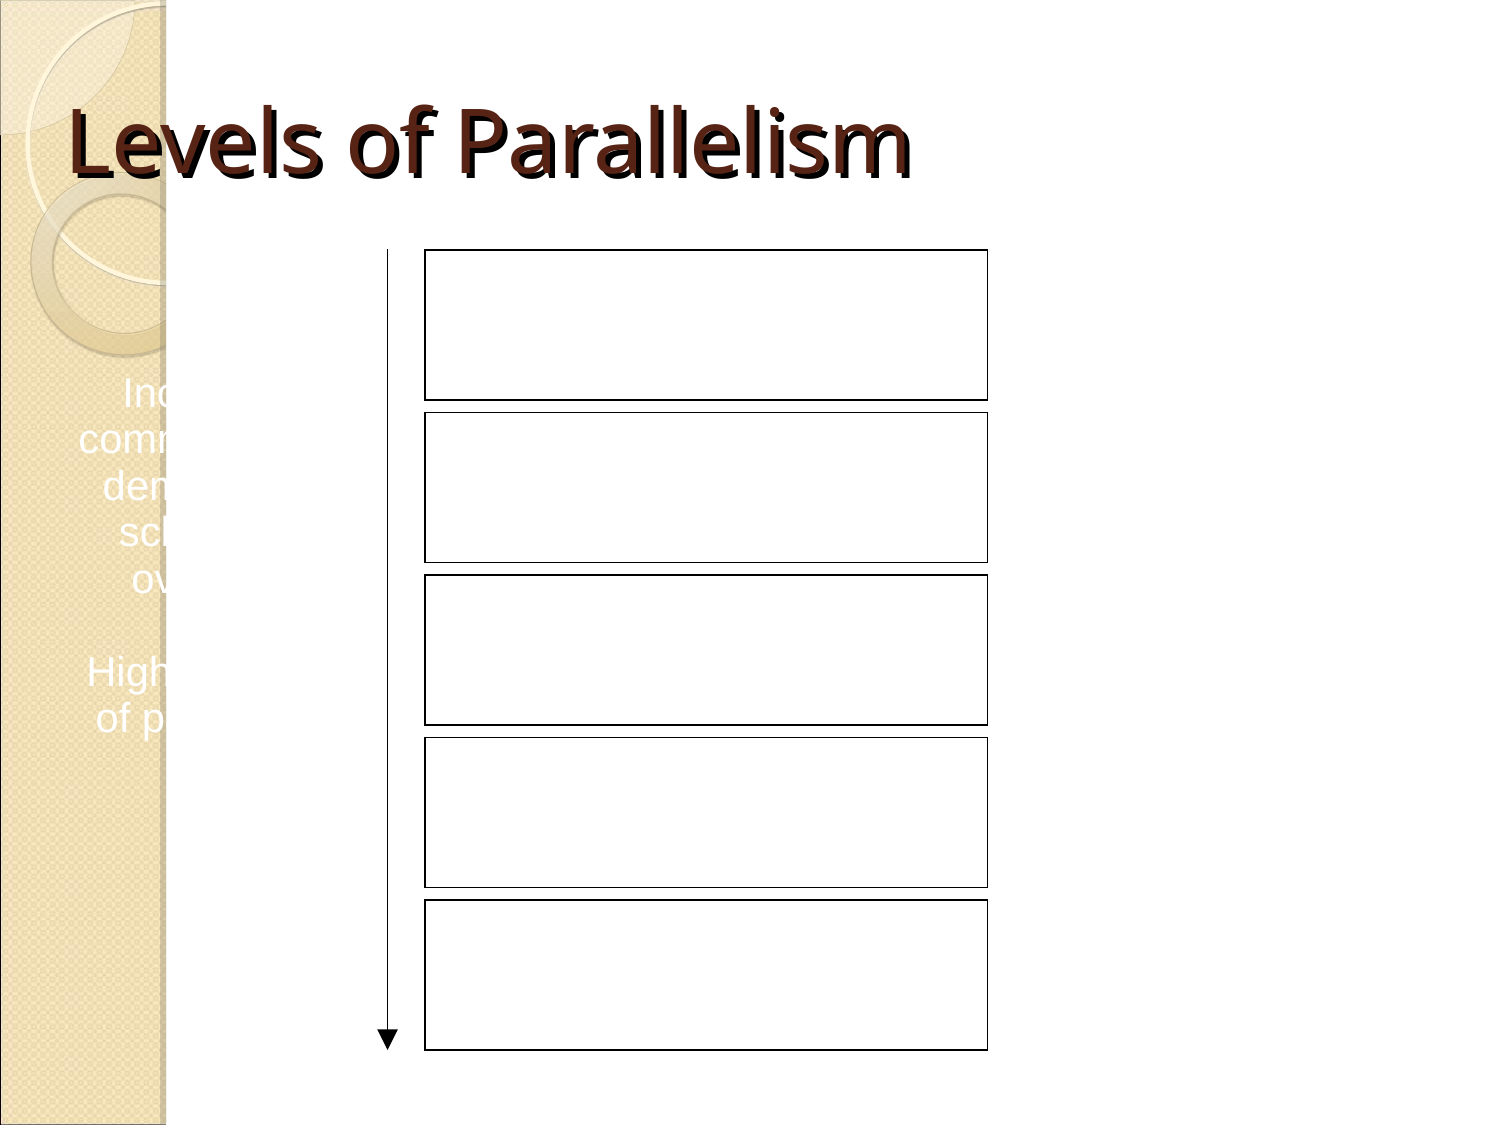

# Levels of Parallelism
}
Jobs or programs
Increasing communication demand and scheduling overhead
Higher degree of parallelism
Coarse grain
Subprograms, job steps or
related parts of a program
}
Medium grain
Procedures, subroutines,
tasks, or coroutines
}
Non-recursive loops
or unfolded iterations
Fine grain
Instructions
or statements